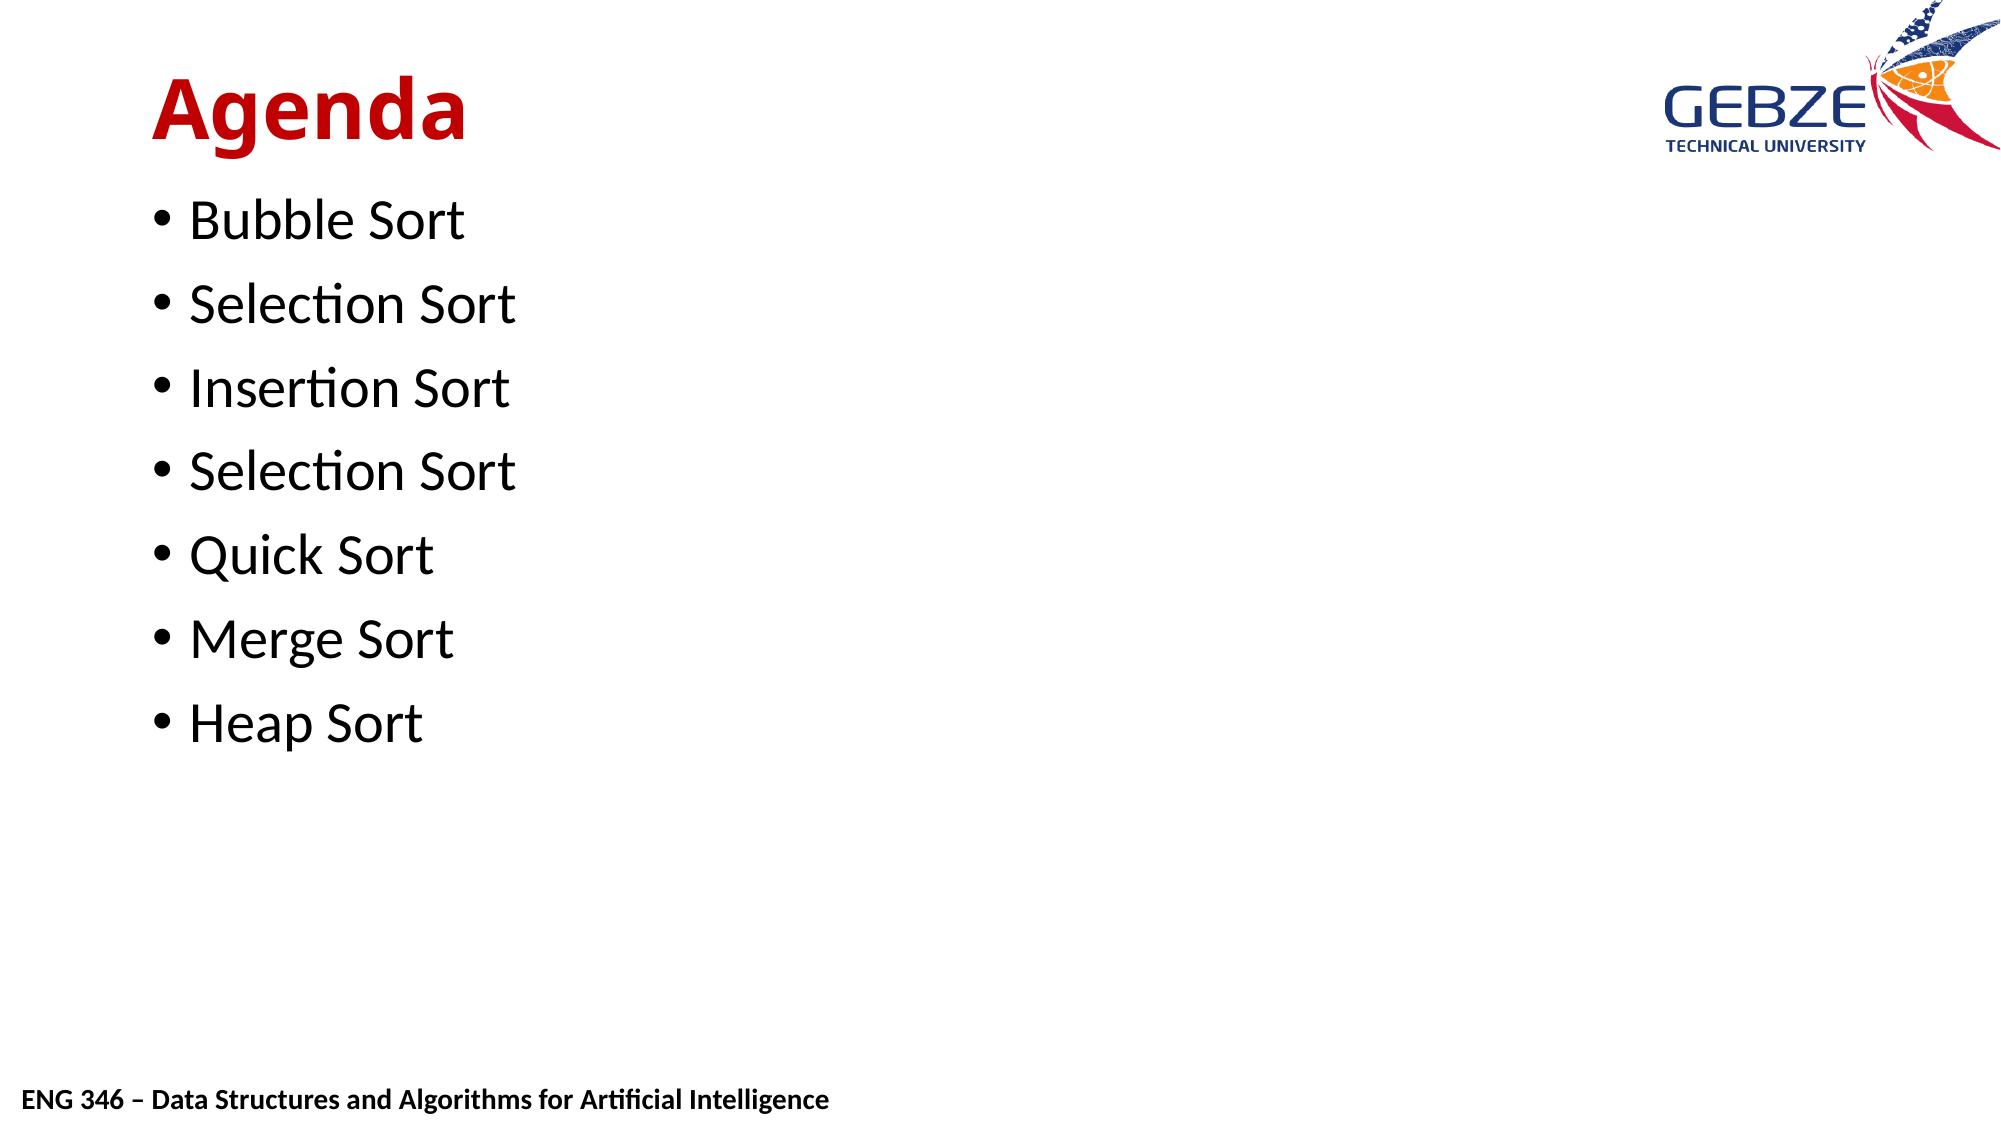

# Agenda
Bubble Sort
Selection Sort
Insertion Sort
Selection Sort
Quick Sort
Merge Sort
Heap Sort